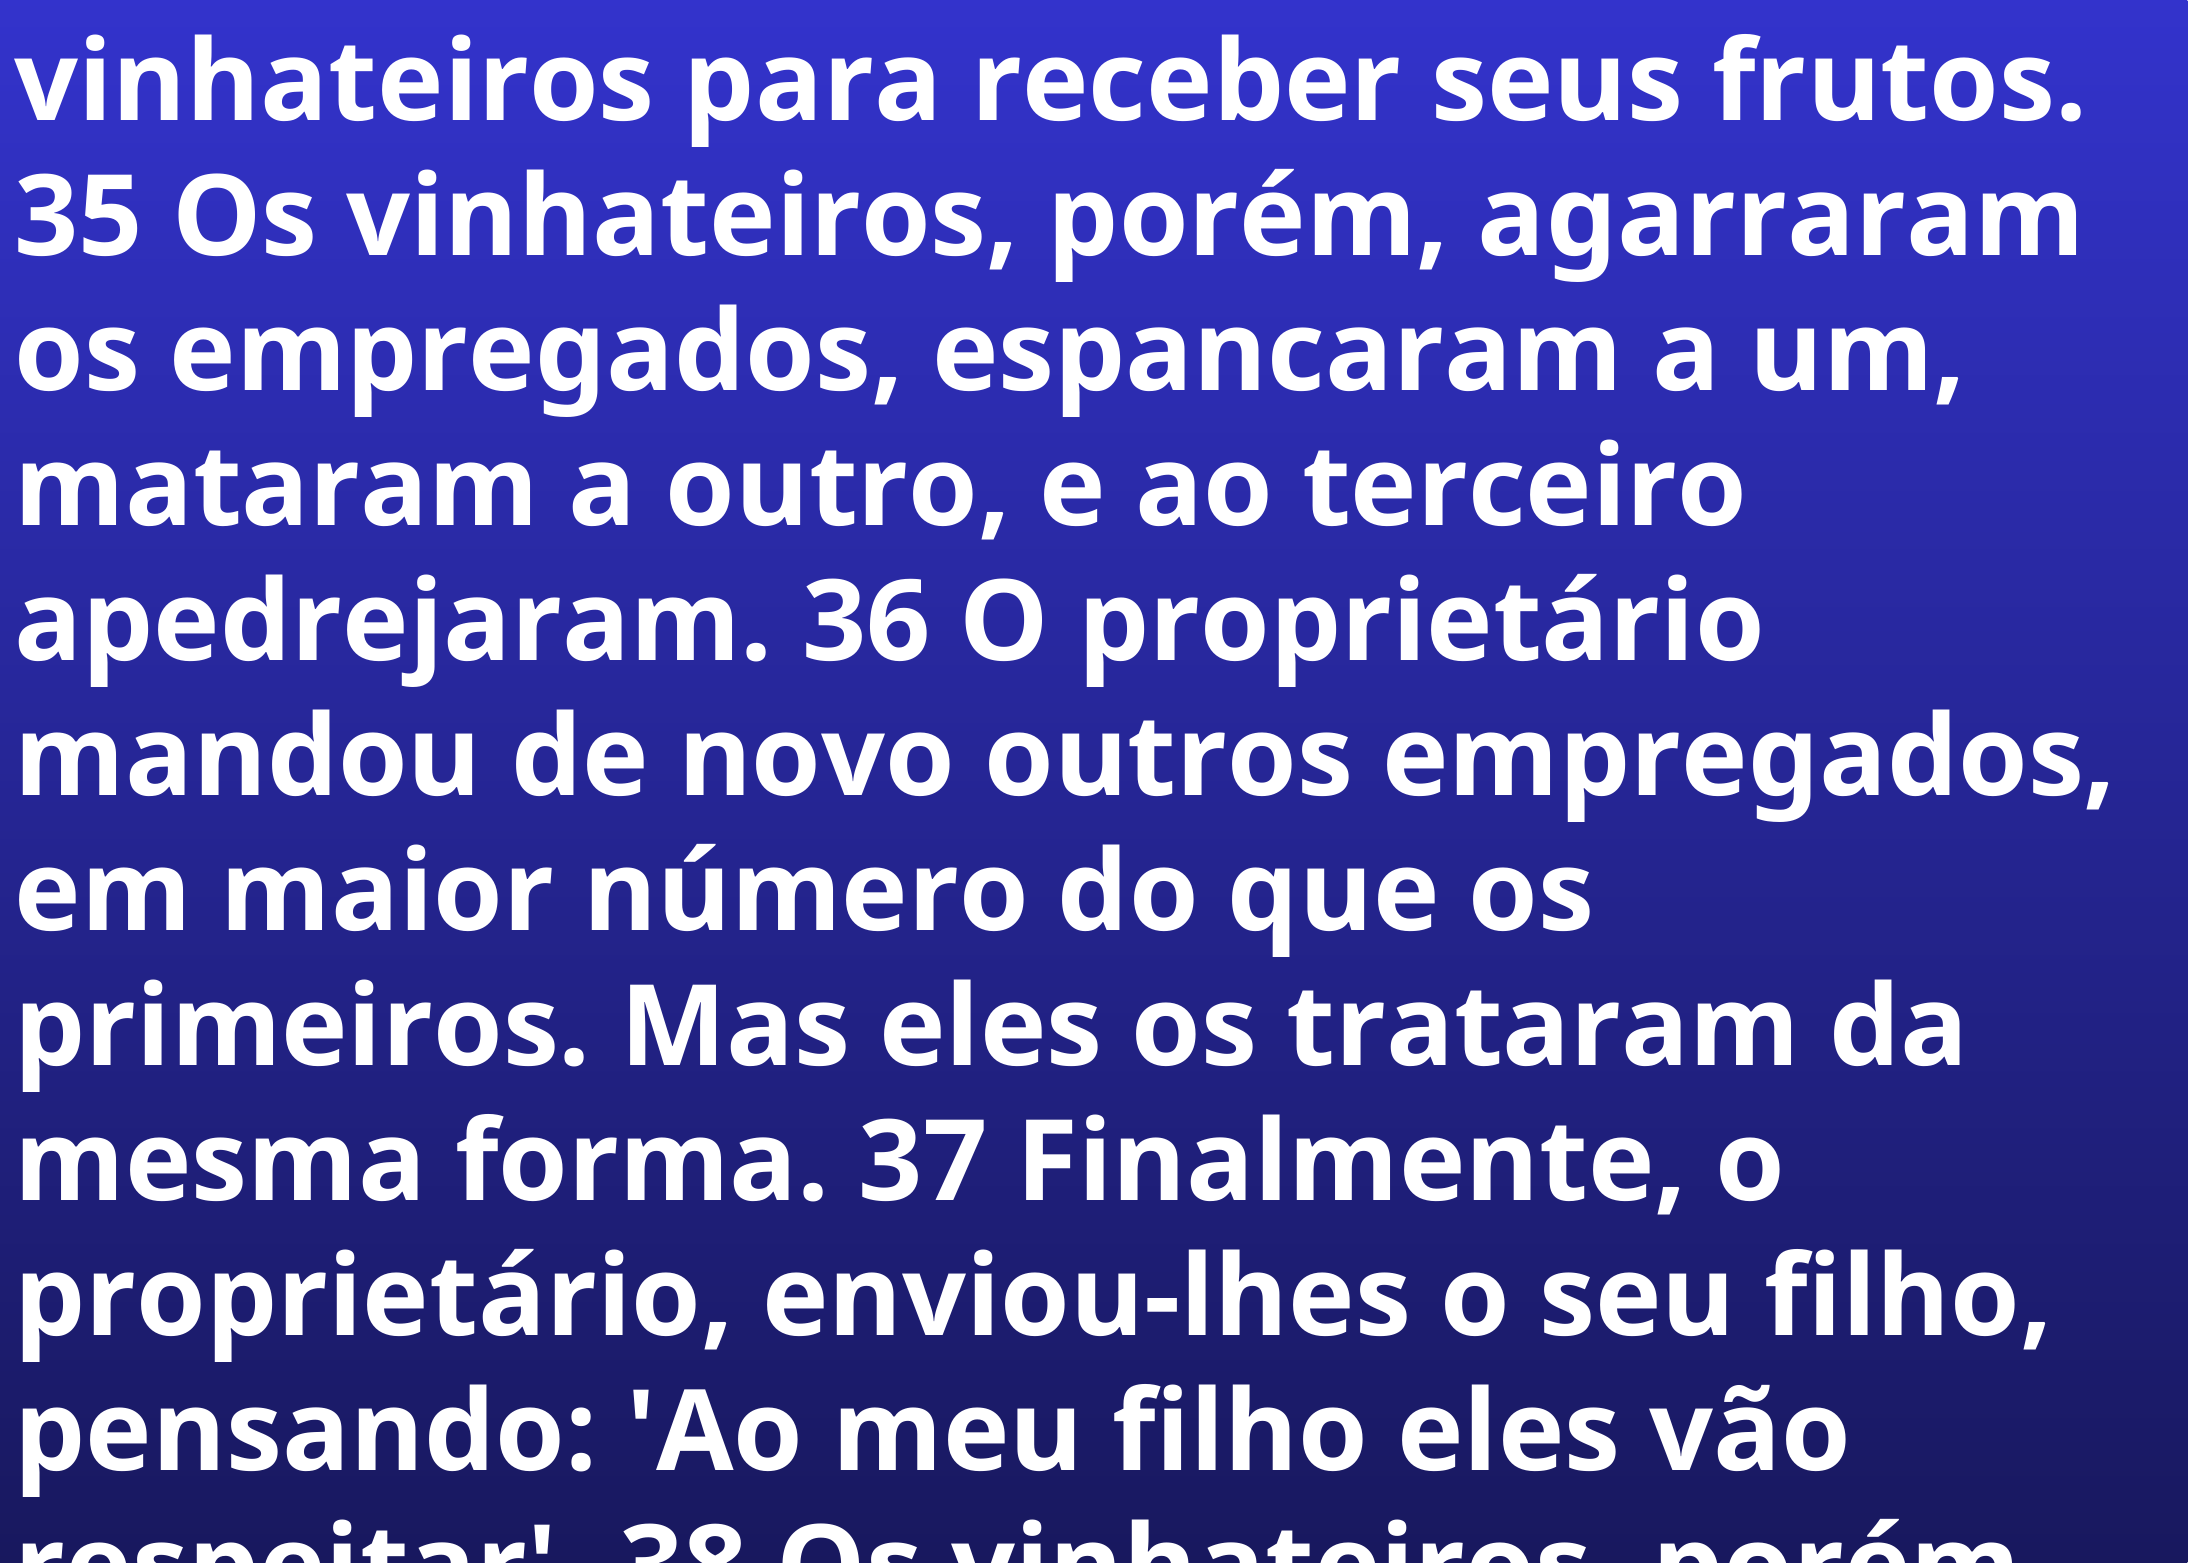

vinhateiros para receber seus frutos. 35 Os vinhateiros, porém, agarraram os empregados, espancaram a um, mataram a outro, e ao terceiro apedrejaram. 36 O proprietário mandou de novo outros empregados, em maior número do que os primeiros. Mas eles os trataram da mesma forma. 37 Finalmente, o proprietário, enviou-lhes o seu filho, pensando: 'Ao meu filho eles vão respeitar'. 38 Os vinhateiros, porém, ao verem o filho, disseram entre si: 'Este é o herdeiro. Vinde, vamos matá-lo e tomar posse da sua herança!' 39 Então agarraram o filho, jogaram-no para fora da vinha e o mataram. 40 Pois bem, quando o dono da vinha voltar, o que fará com esses vinhateiros?" 41 Os sumos sacerdotes e os anciãos do povo responderam: "Com certeza mandará matar de modo violento esses perversos e arrendará a vinha a outros vinhateiros, que lhe entregarão os frutos no tempo certo". 42 Então Jesus lhes disse: "Vós nunca lestes nas Escrituras: 'a pedra que os construtores rejeitaram tornou-se a pedra angular; isto foi feito pelo Senhor e é maravilhoso aos nossos olhos?' 43 Por isso eu vos digo: o Reino de Deus vos será tirado e será entregue a um povo que produzirá frutos". 45 Os sumos sacerdotes e fariseus ouviram as parábolas de Jesus, e compreenderam que estava falando deles. 46 Procuraram prendê-lo, mas ficaram com medo das multidões, pois elas consideravam Jesus um profeta.